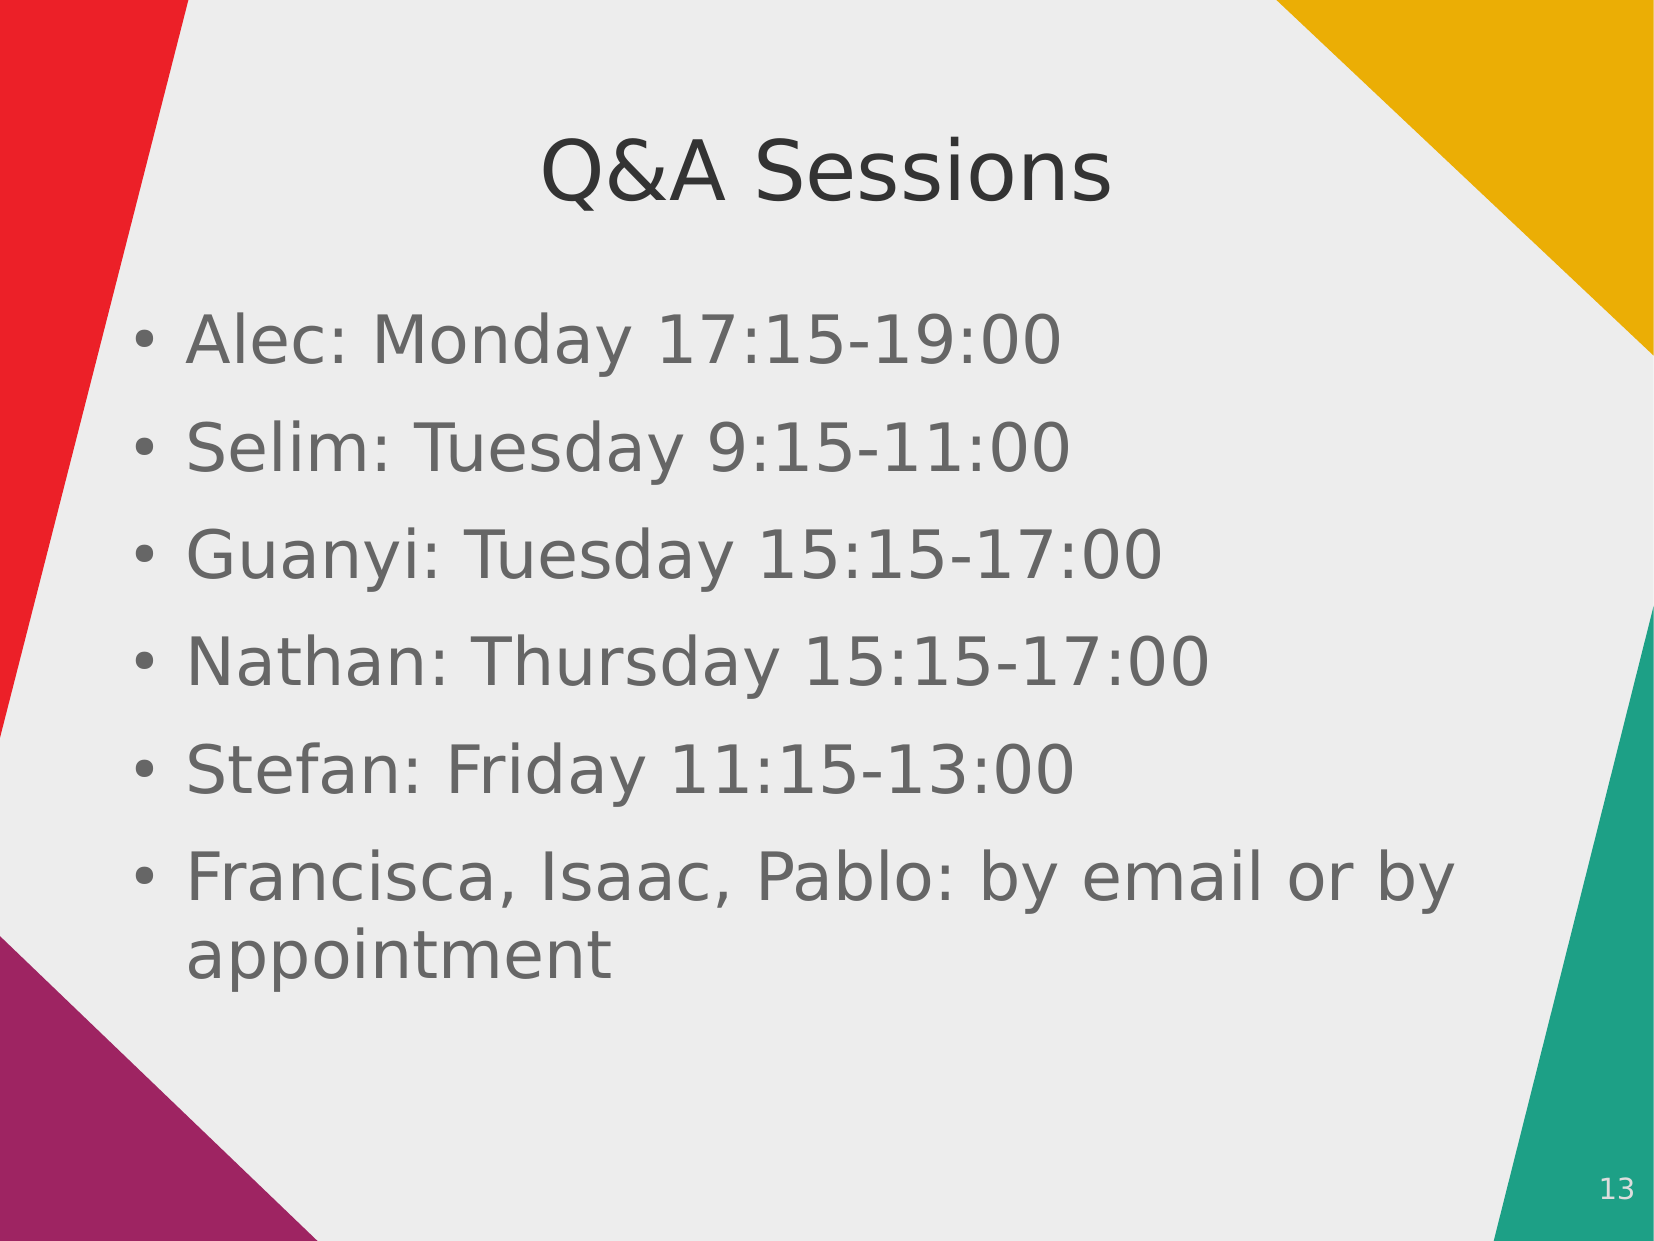

# Q&A Sessions
Alec: Monday 17:15-19:00
Selim: Tuesday 9:15-11:00
Guanyi: Tuesday 15:15-17:00
Nathan: Thursday 15:15-17:00
Stefan: Friday 11:15-13:00
Francisca, Isaac, Pablo: by email or by appointment
13